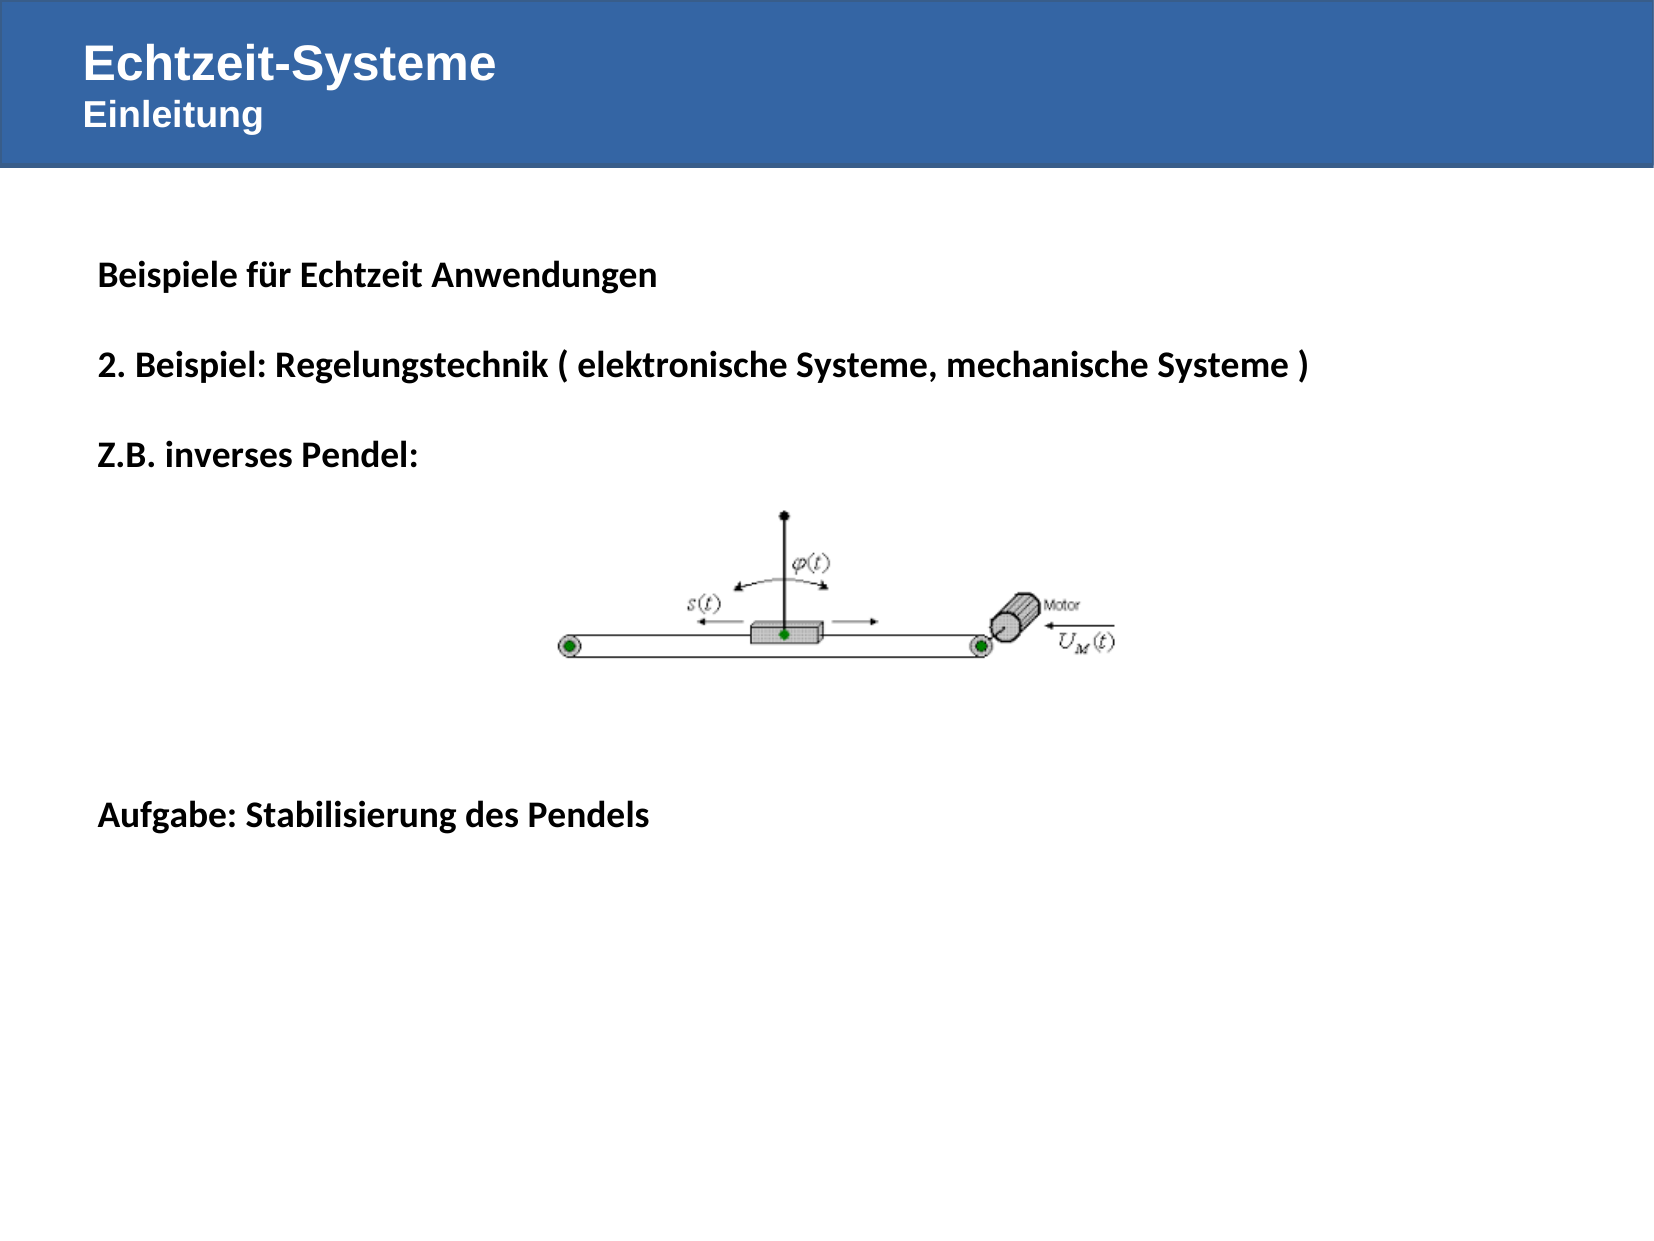

# Echtzeit-Systeme Einleitung
Beispiele für Echtzeit Anwendungen
2. Beispiel: Regelungstechnik ( elektronische Systeme, mechanische Systeme )
Z.B. inverses Pendel:
Aufgabe: Stabilisierung des Pendels